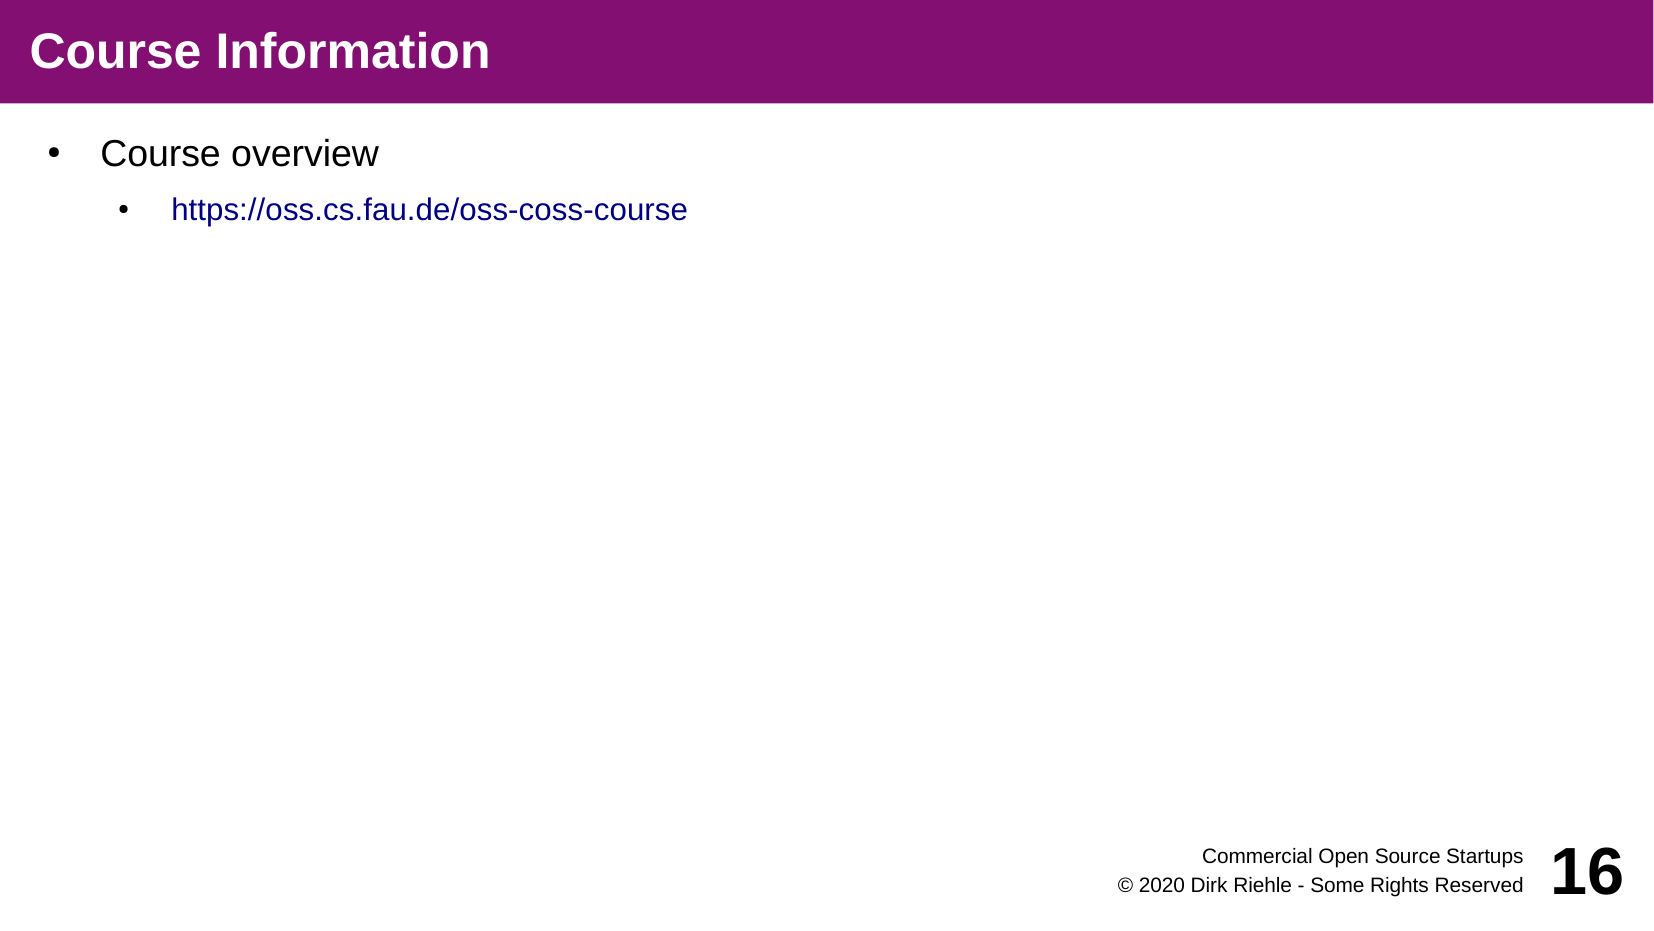

# Course Information
Course overview
https://oss.cs.fau.de/oss-coss-course
Commercial Open Source Startups
16
© 2020 Dirk Riehle - Some Rights Reserved